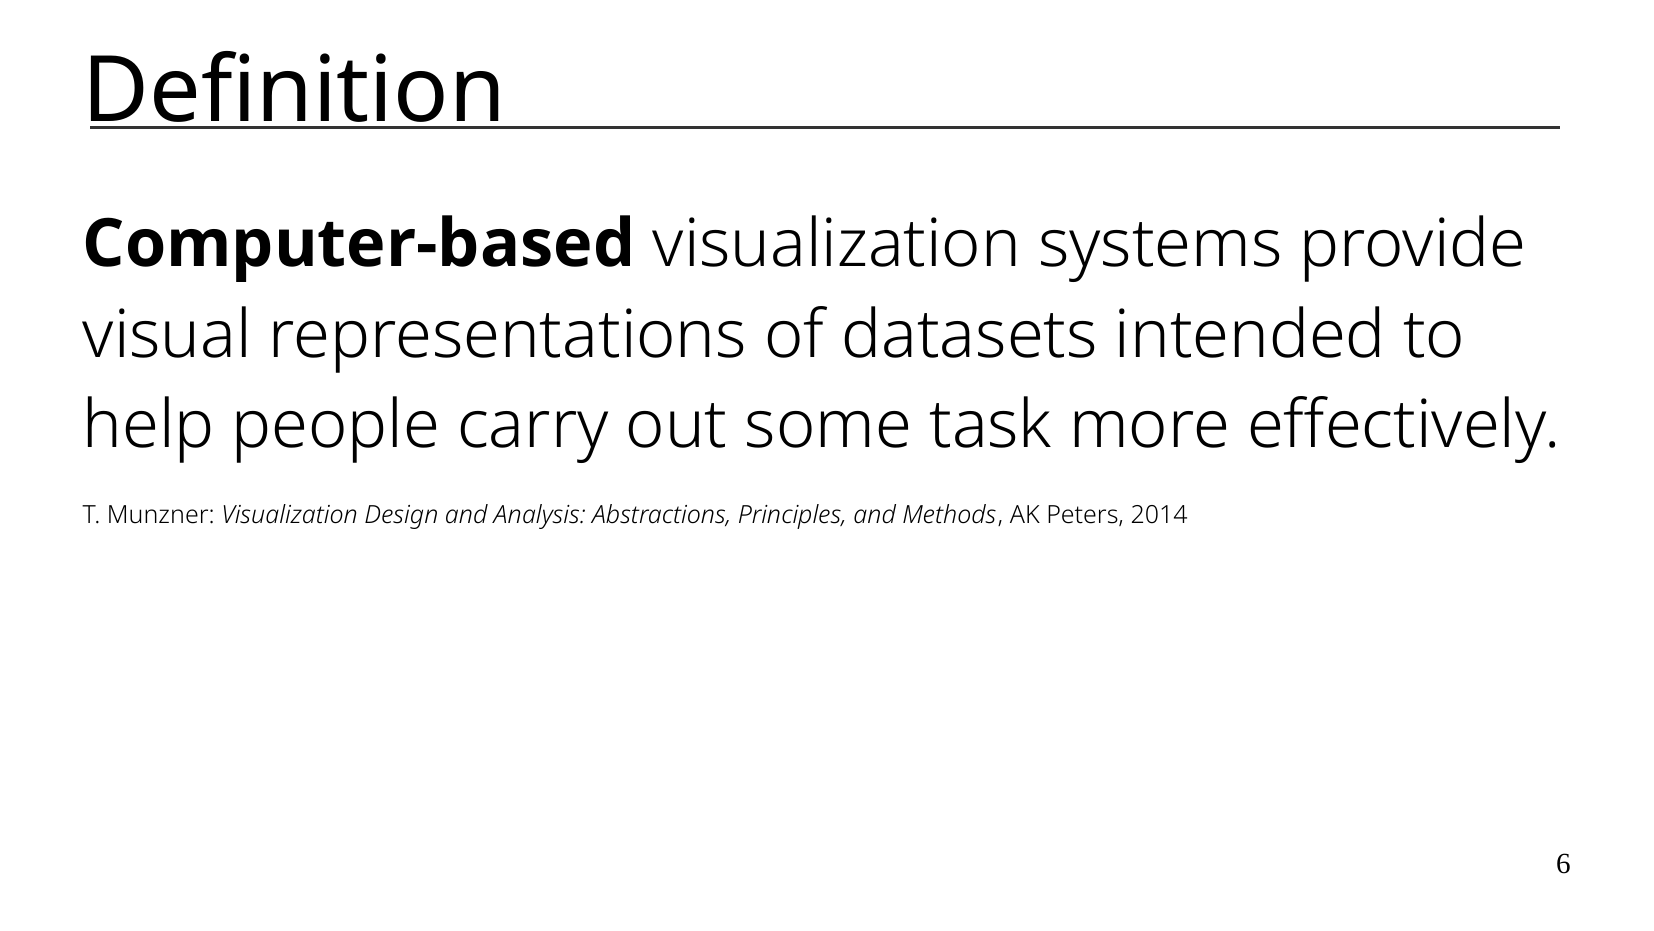

# Definition
Computer-based visualization systems provide visual representations of datasets intended to help people carry out some task more effectively.
T. Munzner: Visualization Design and Analysis: Abstractions, Principles, and Methods, AK Peters, 2014
6